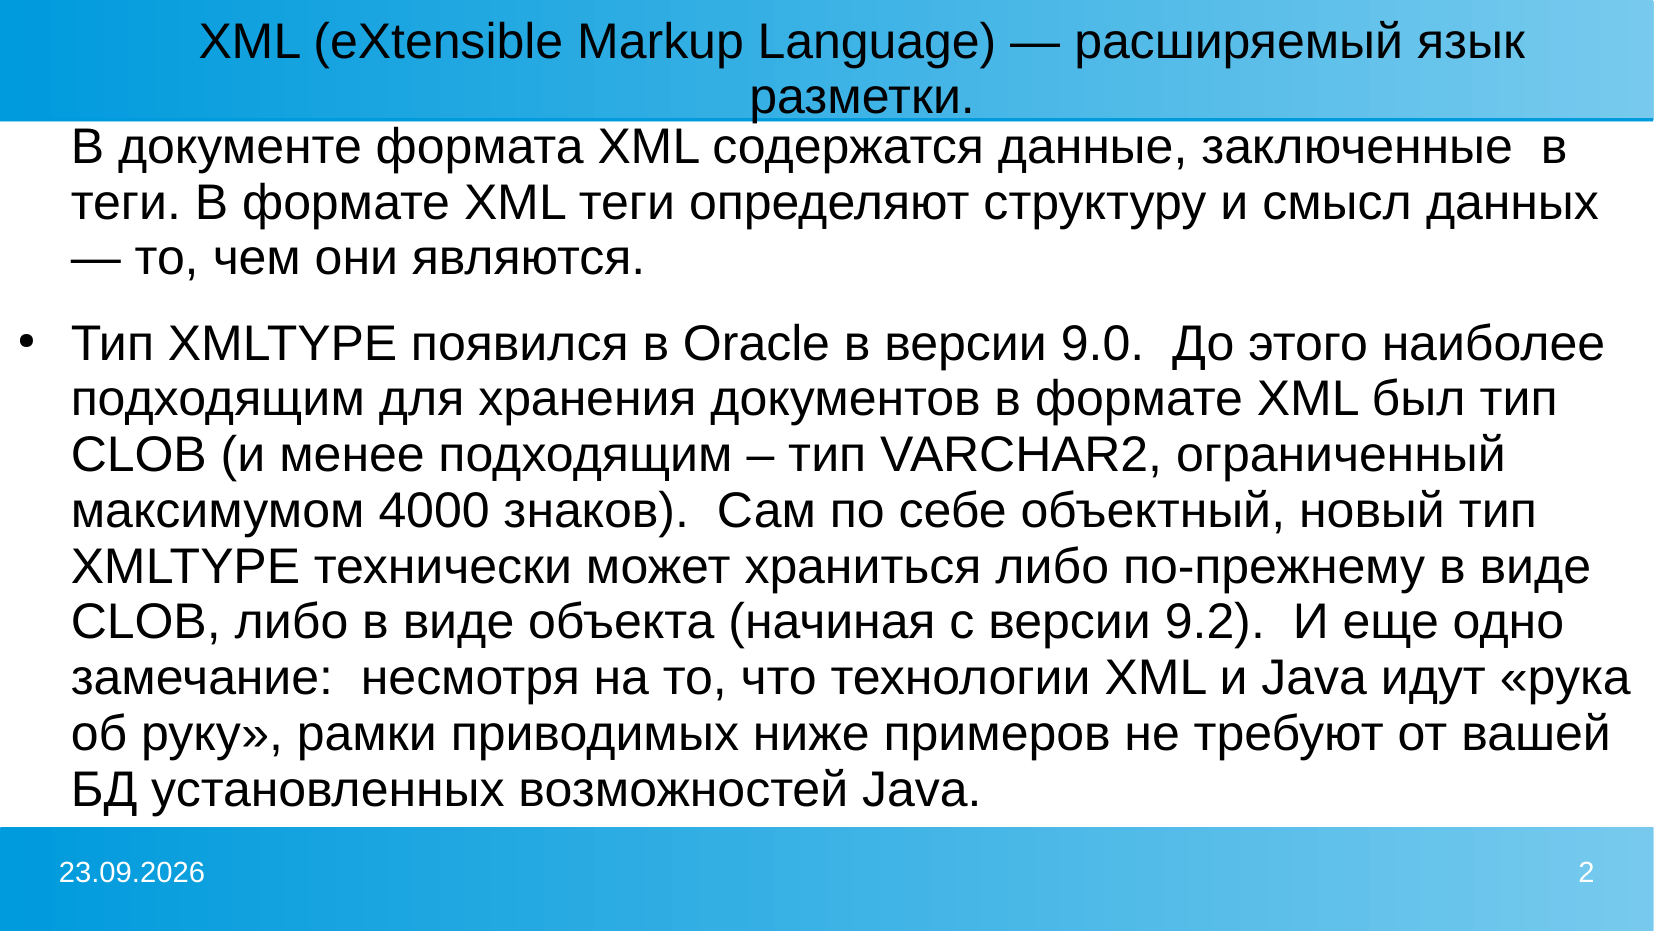

# XML (eXtensible Markup Language) — расширяемый язык разметки.
В документе формата XML содержатся данные, заключенные в теги. В формате XML теги определяют структуру и смысл данных — то, чем они являются.
Тип XMLTYPE появился в Oracle в версии 9.0. До этого наиболее подходящим для хранения документов в формате XML был тип CLOB (и менее подходящим – тип VARCHAR2, ограниченный максимумом 4000 знаков). Сам по себе объектный, новый тип XMLTYPE технически может храниться либо по-прежнему в виде CLOB, либо в виде объекта (начиная с версии 9.2). И еще одно замечание: несмотря на то, что технологии XML и Java идут «рука об руку», рамки приводимых ниже примеров не требуют от вашей БД установленных возможностей Java.
2